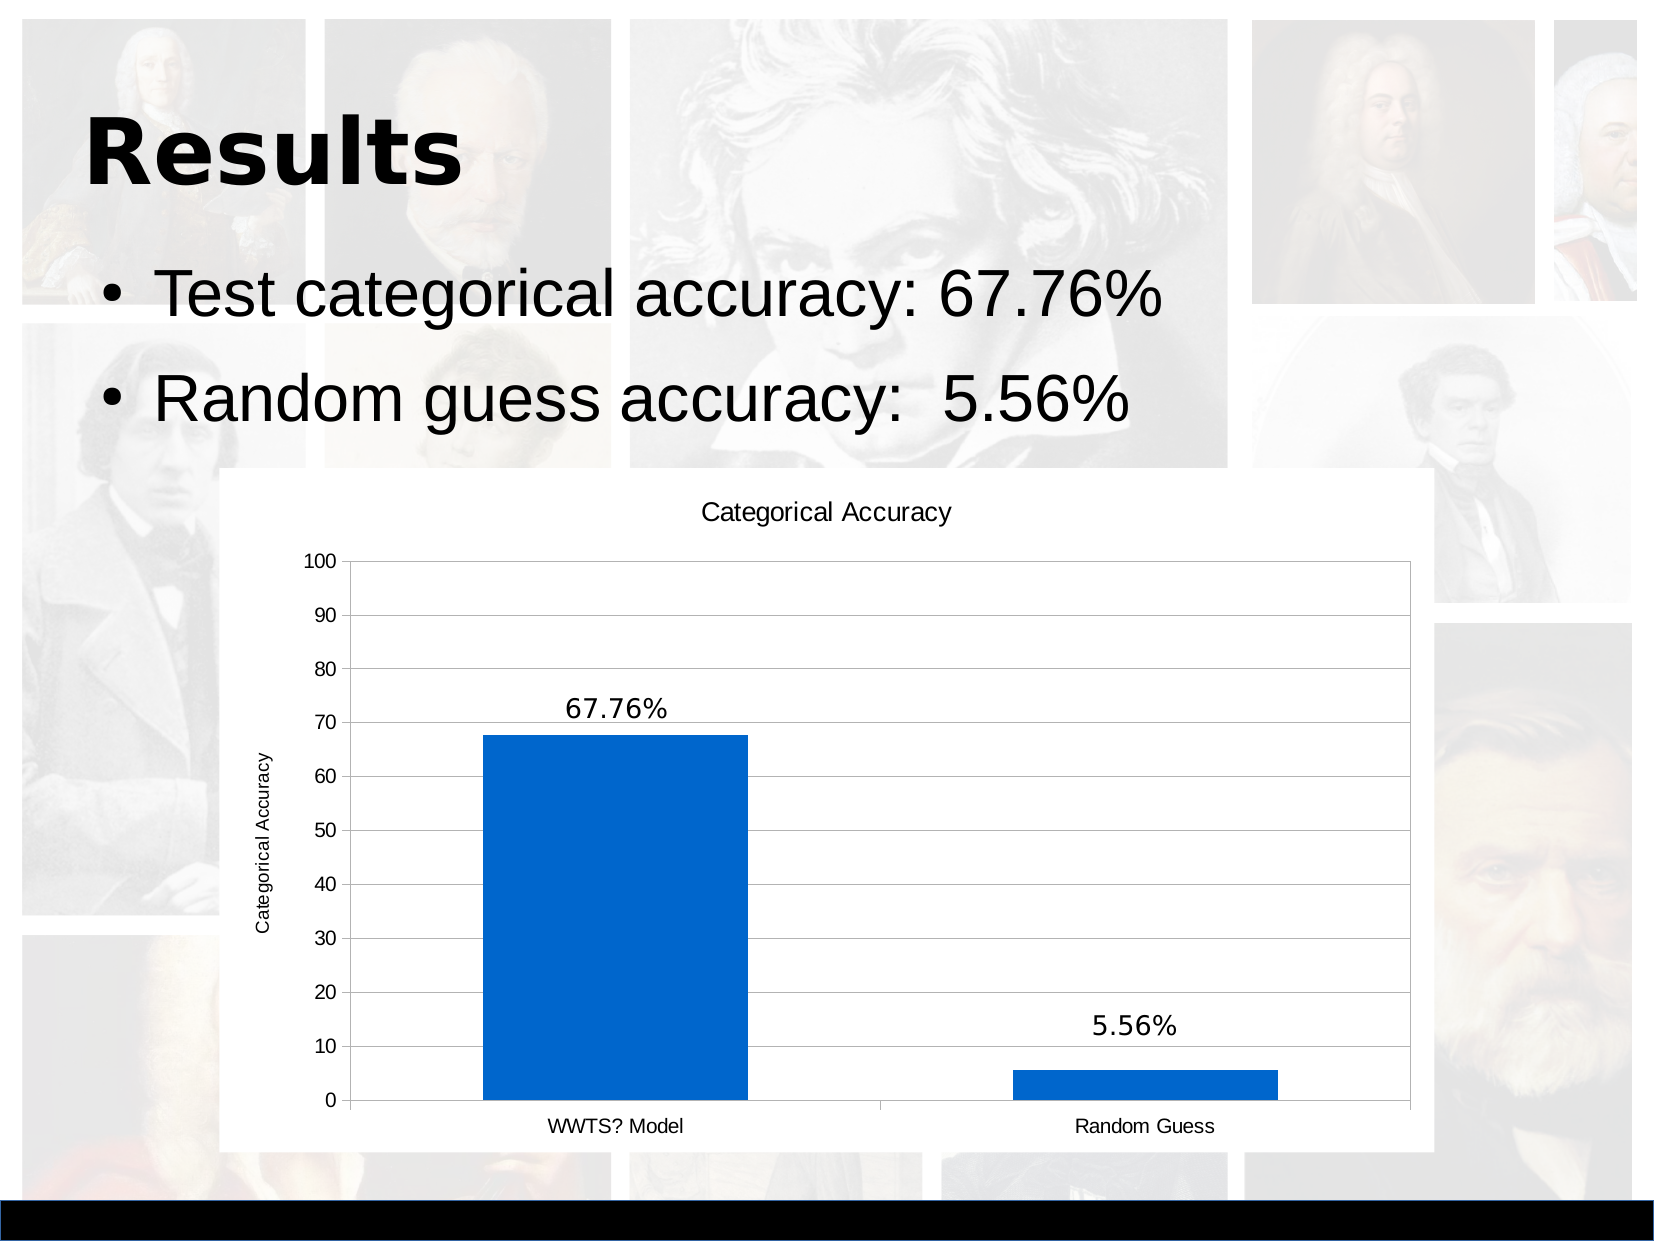

# Results
Test categorical accuracy: 67.76%
Random guess accuracy: 5.56%
### Chart: Categorical Accuracy
| Category | Row 2 |
|---|---|
| WWTS? Model | 67.76 |
| Random Guess | 5.55 |67.76%
5.56%